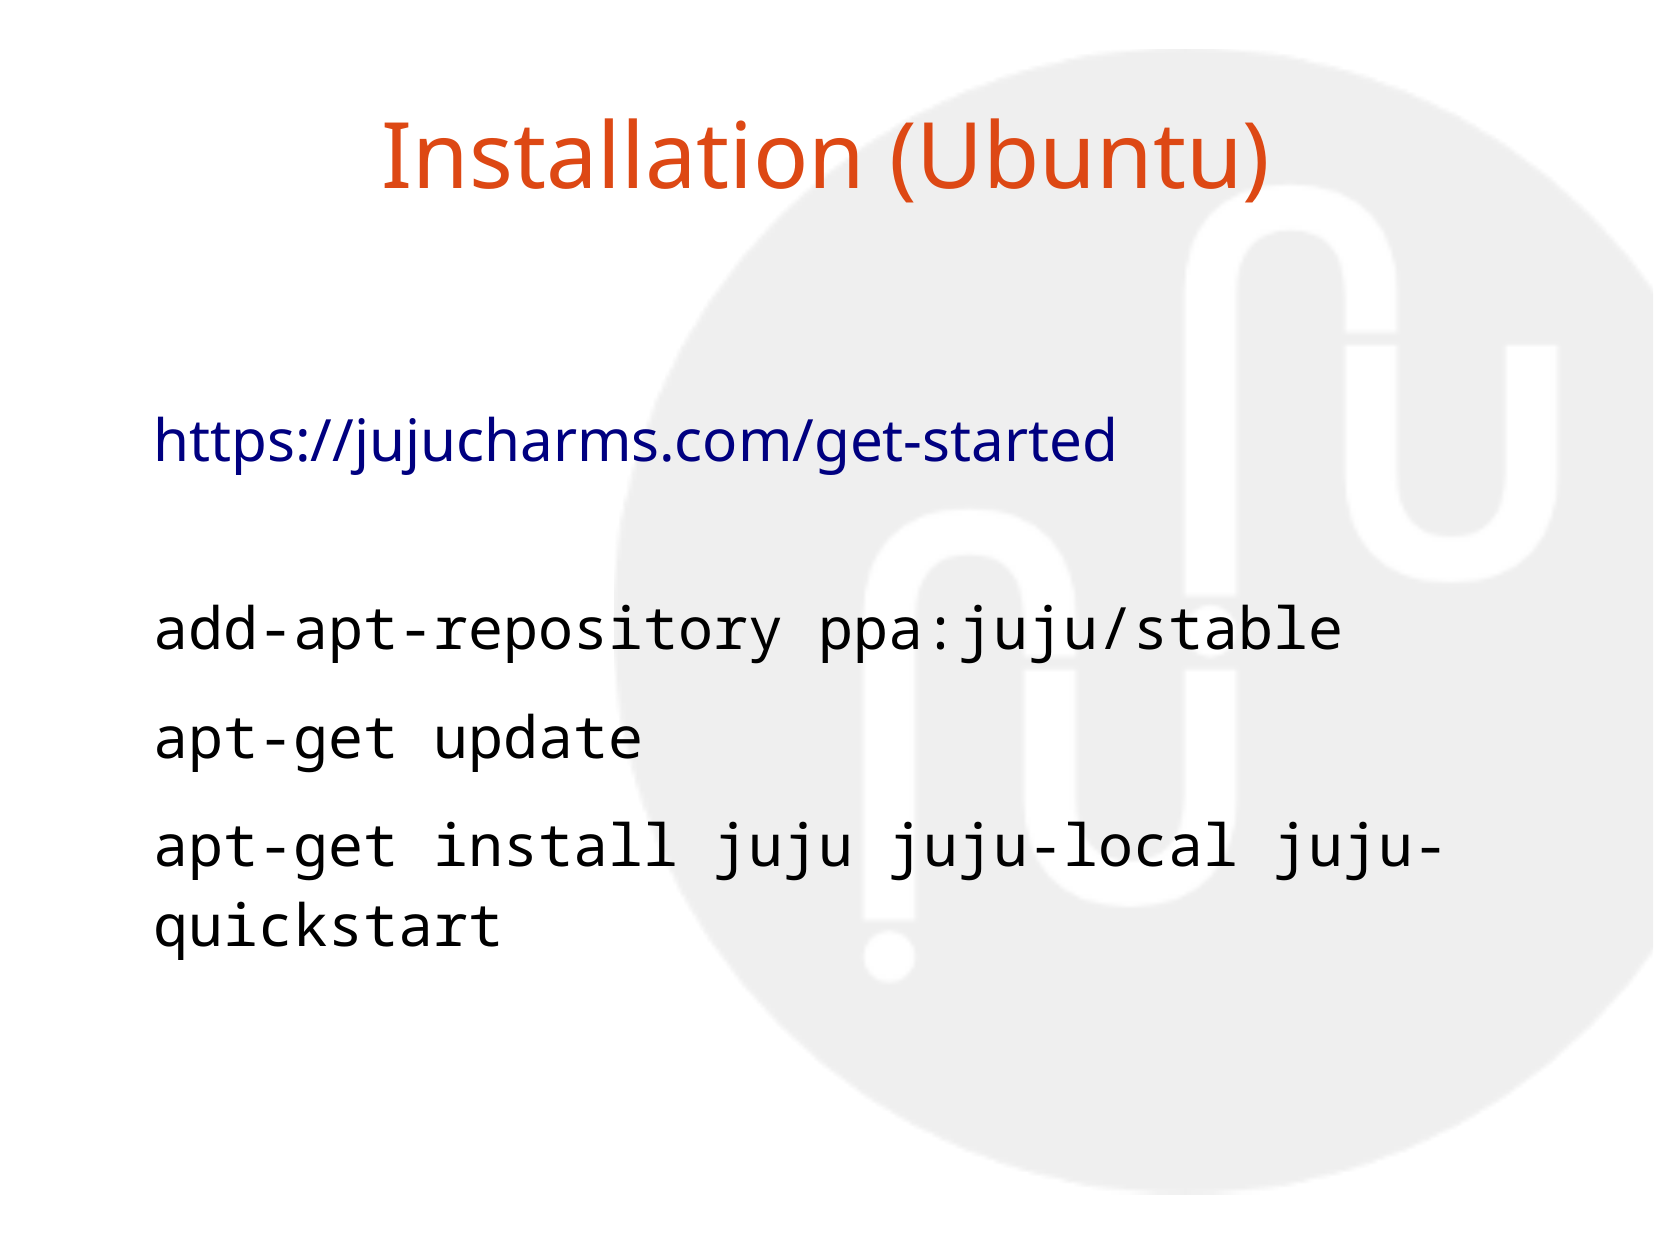

# Installation (Ubuntu)
https://jujucharms.com/get-started
add-apt-repository ppa:juju/stable
apt-get update
apt-get install juju juju-local juju-quickstart